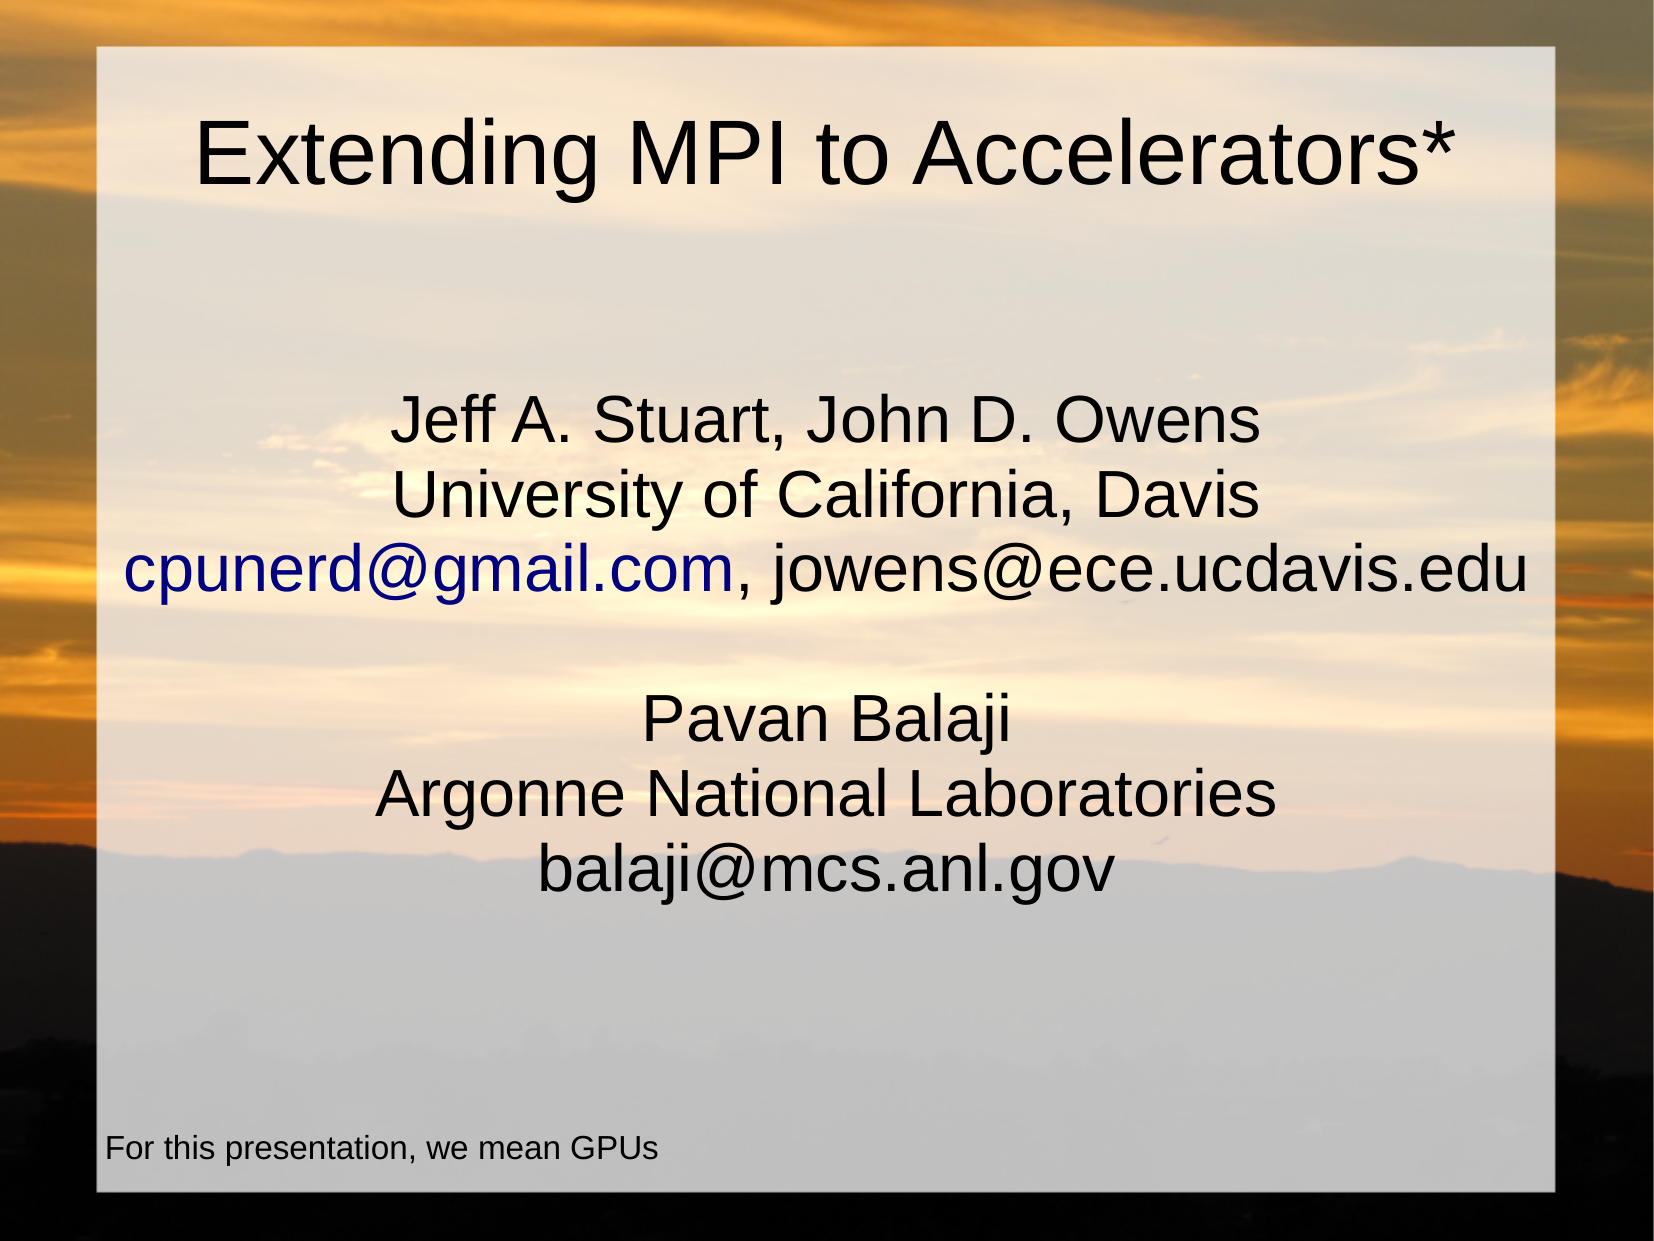

# Extending MPI to Accelerators*
Jeff A. Stuart, John D. Owens
University of California, Davis
cpunerd@gmail.com, jowens@ece.ucdavis.edu
Pavan Balaji
Argonne National Laboratories
balaji@mcs.anl.gov
* For this presentation, we mean GPUs